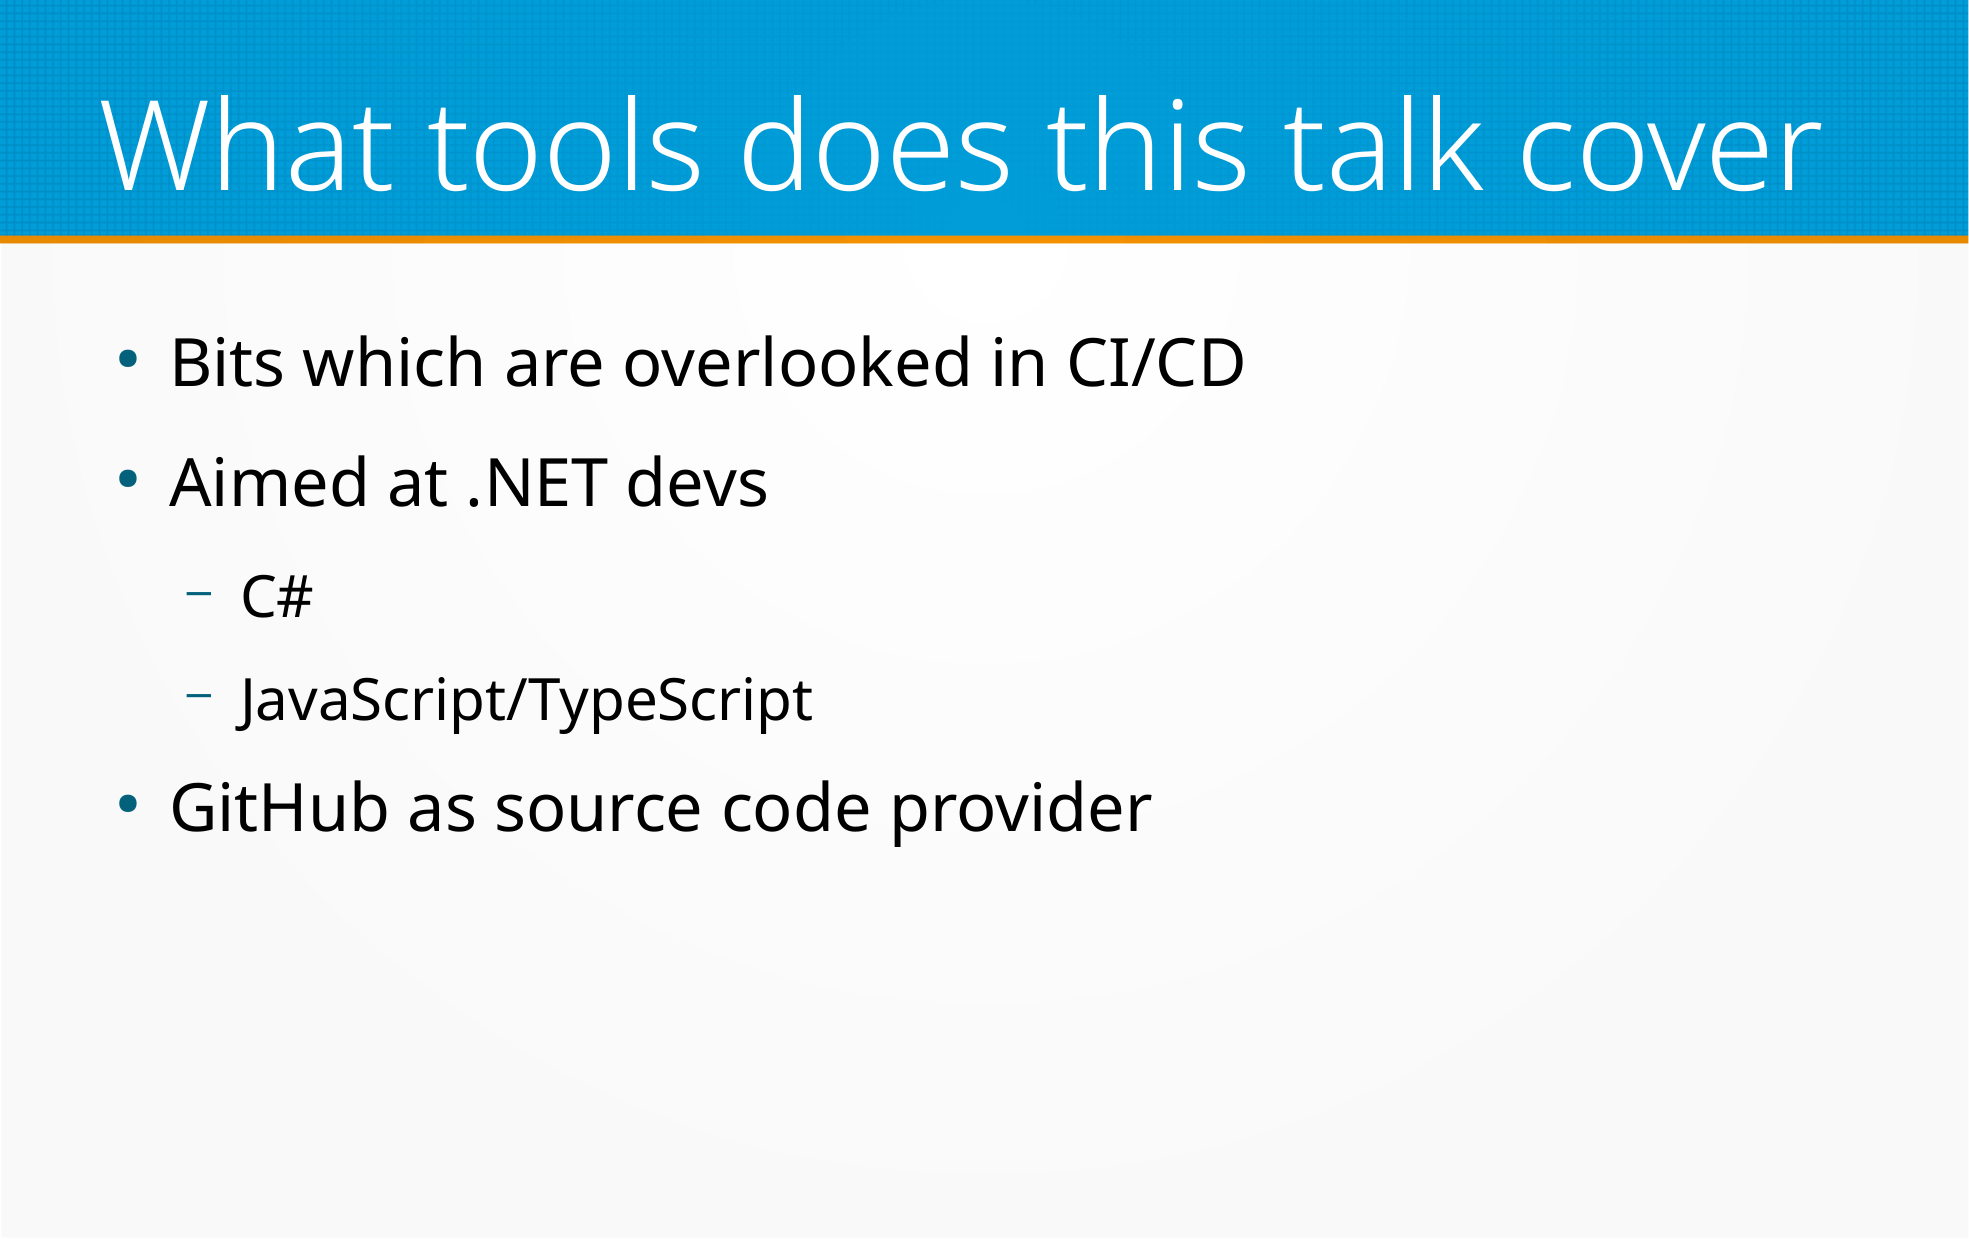

# What tools does this talk cover
Bits which are overlooked in CI/CD
Aimed at .NET devs
C#
JavaScript/TypeScript
GitHub as source code provider